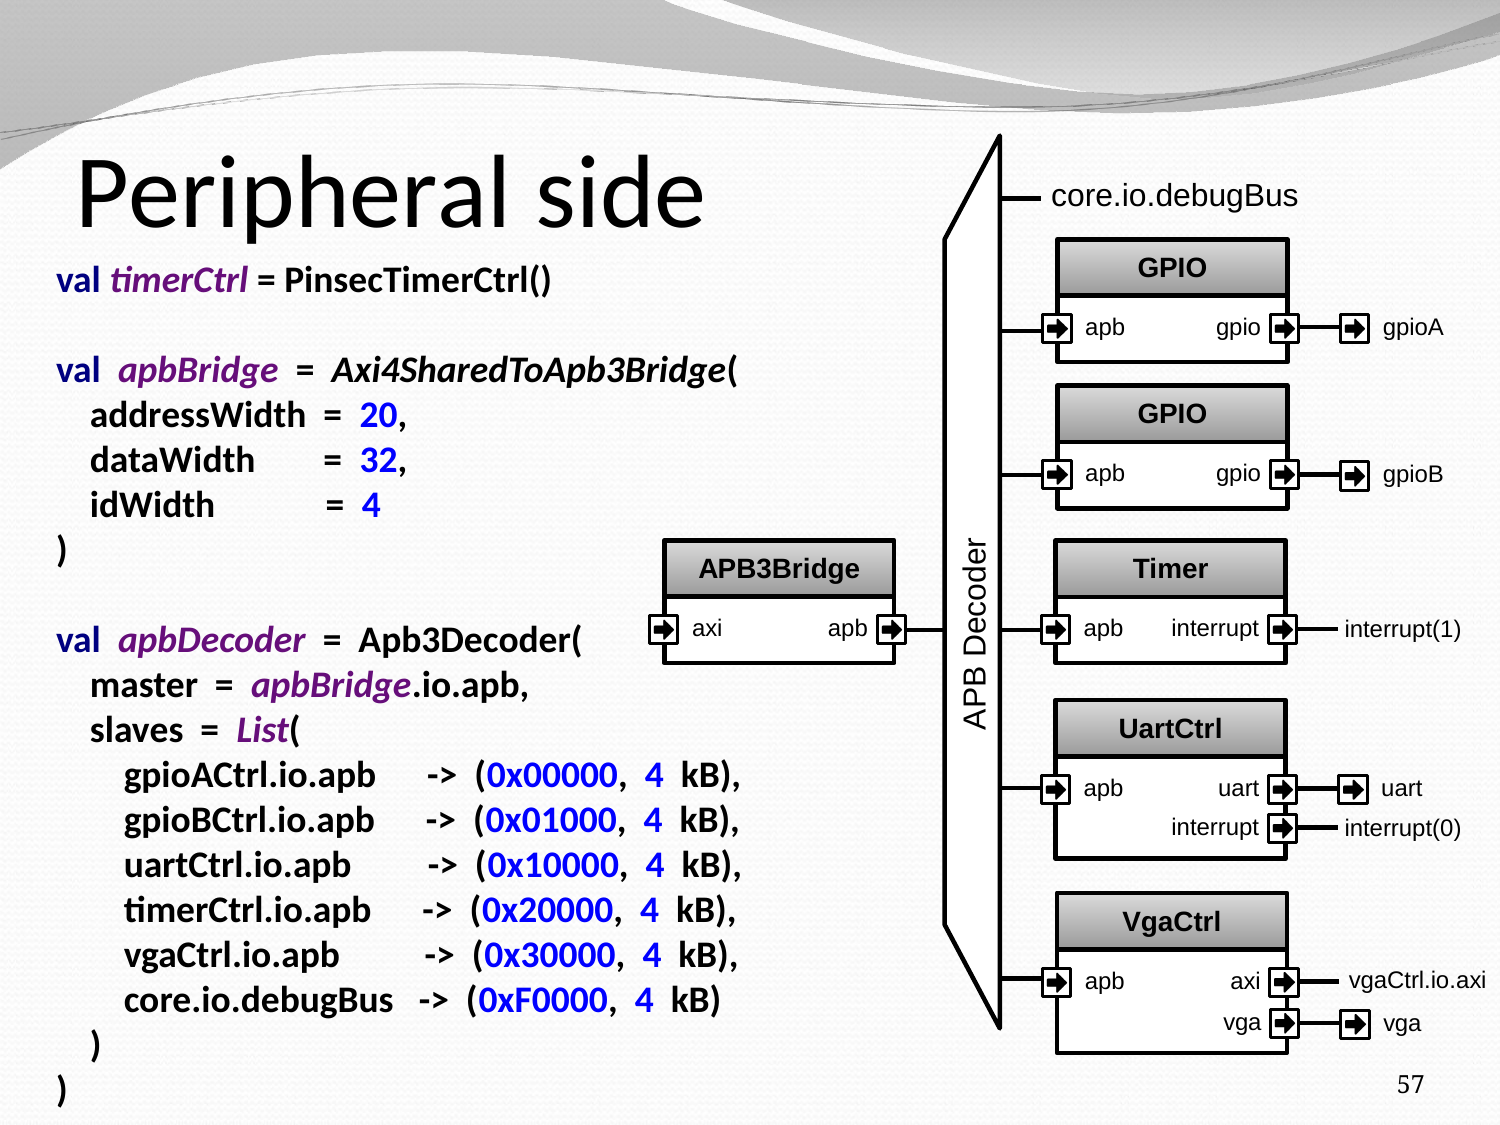

# Peripheral side
val timerCtrl = PinsecTimerCtrl()
val apbBridge = Axi4SharedToApb3Bridge(
 addressWidth = 20,
 dataWidth = 32,
 idWidth = 4
)
val apbDecoder = Apb3Decoder(
 master = apbBridge.io.apb,
 slaves = List(
 gpioACtrl.io.apb -> (0x00000, 4 kB),
 gpioBCtrl.io.apb -> (0x01000, 4 kB),
 uartCtrl.io.apb -> (0x10000, 4 kB),
 timerCtrl.io.apb -> (0x20000, 4 kB),
 vgaCtrl.io.apb -> (0x30000, 4 kB),
 core.io.debugBus -> (0xF0000, 4 kB)
 )
)